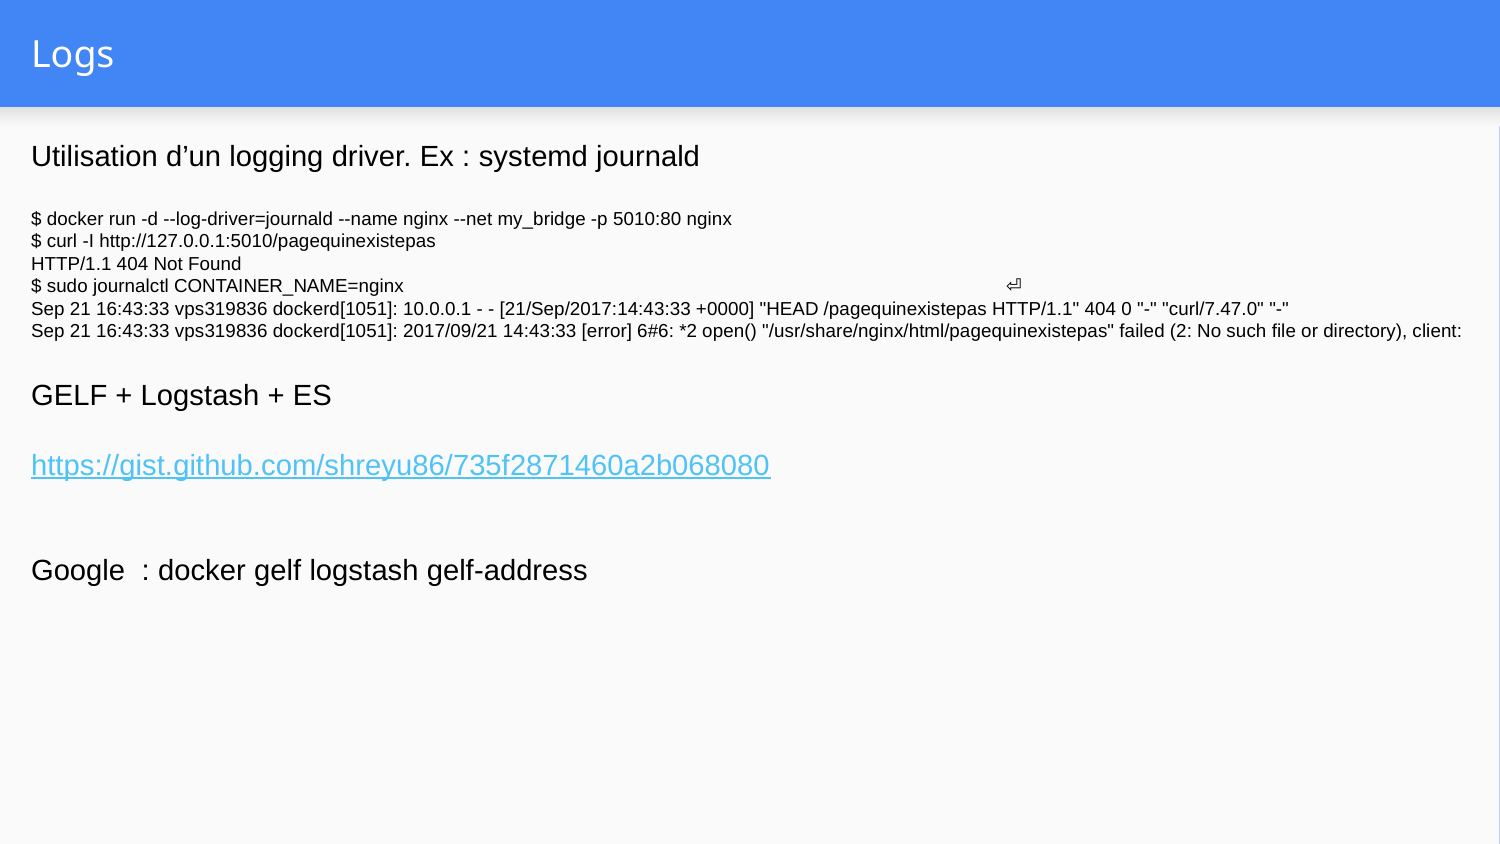

# Logs
Utilisation d’un logging driver. Ex : systemd journald
$ docker run -d --log-driver=journald --name nginx --net my_bridge -p 5010:80 nginx
$ curl -I http://127.0.0.1:5010/pagequinexistepas
HTTP/1.1 404 Not Found
$ sudo journalctl CONTAINER_NAME=nginx 	⏎
Sep 21 16:43:33 vps319836 dockerd[1051]: 10.0.0.1 - - [21/Sep/2017:14:43:33 +0000] "HEAD /pagequinexistepas HTTP/1.1" 404 0 "-" "curl/7.47.0" "-"
Sep 21 16:43:33 vps319836 dockerd[1051]: 2017/09/21 14:43:33 [error] 6#6: *2 open() "/usr/share/nginx/html/pagequinexistepas" failed (2: No such file or directory), client:
GELF + Logstash + ES
https://gist.github.com/shreyu86/735f2871460a2b068080
Google : docker gelf logstash gelf-address